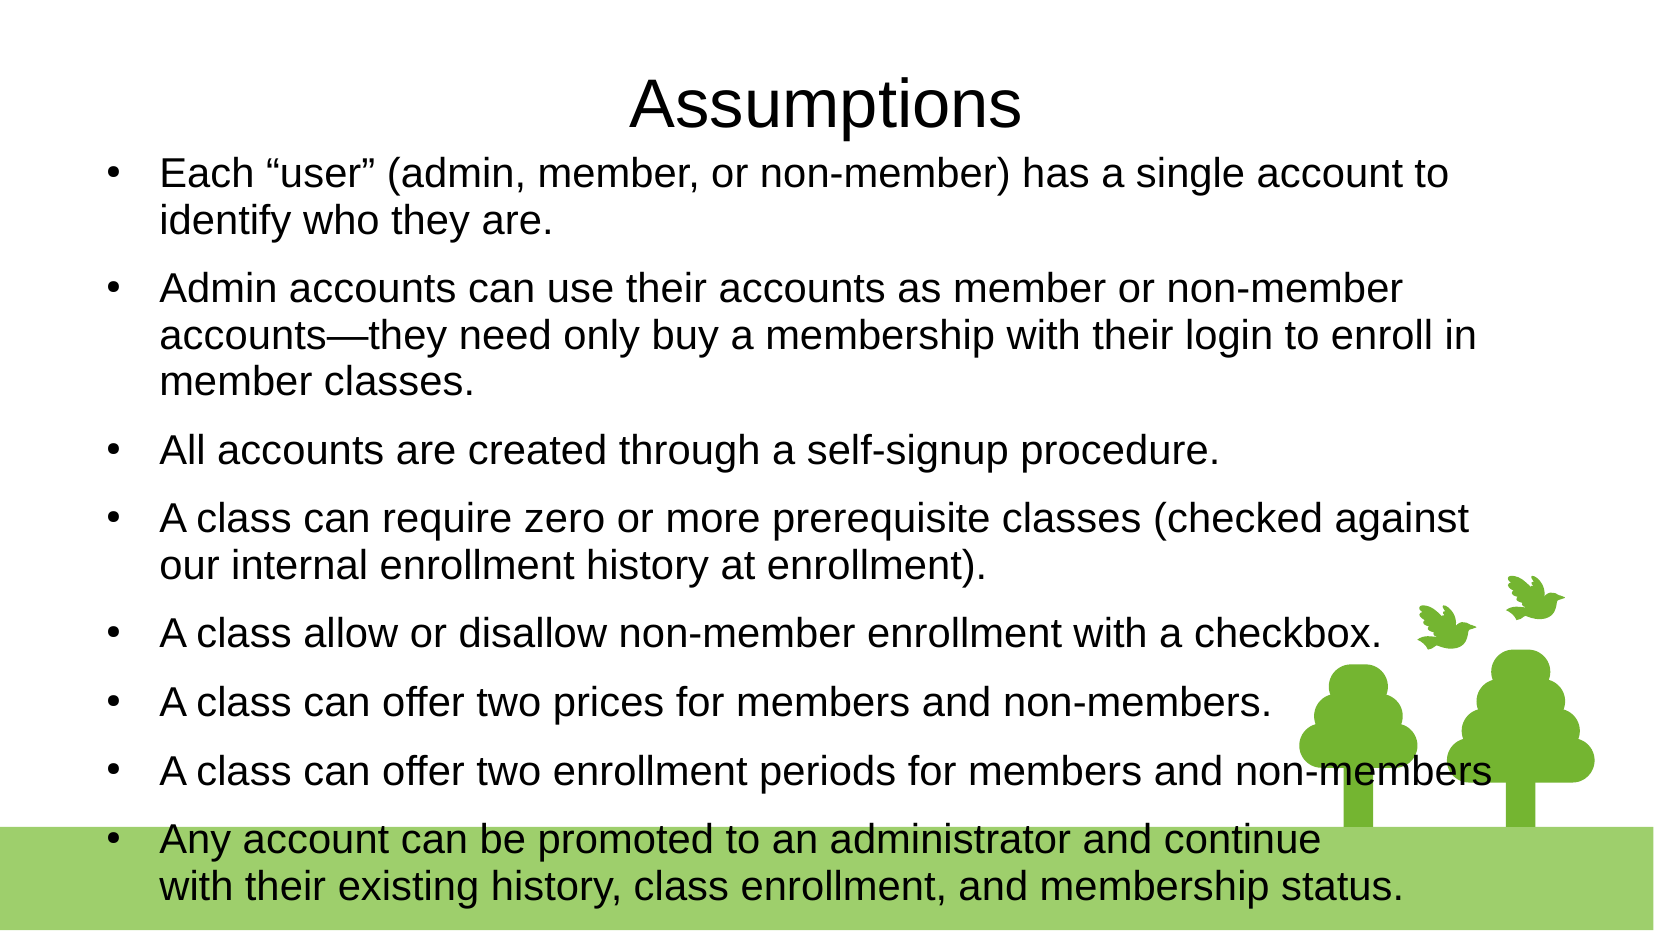

# Assumptions
Each “user” (admin, member, or non-member) has a single account to identify who they are.
Admin accounts can use their accounts as member or non-member accounts—they need only buy a membership with their login to enroll in member classes.
All accounts are created through a self-signup procedure.
A class can require zero or more prerequisite classes (checked against
our internal enrollment history at enrollment).
A class allow or disallow non-member enrollment with a checkbox.
A class can offer two prices for members and non-members.
A class can offer two enrollment periods for members and non-members
Any account can be promoted to an administrator and continue
with their existing history, class enrollment, and membership status.